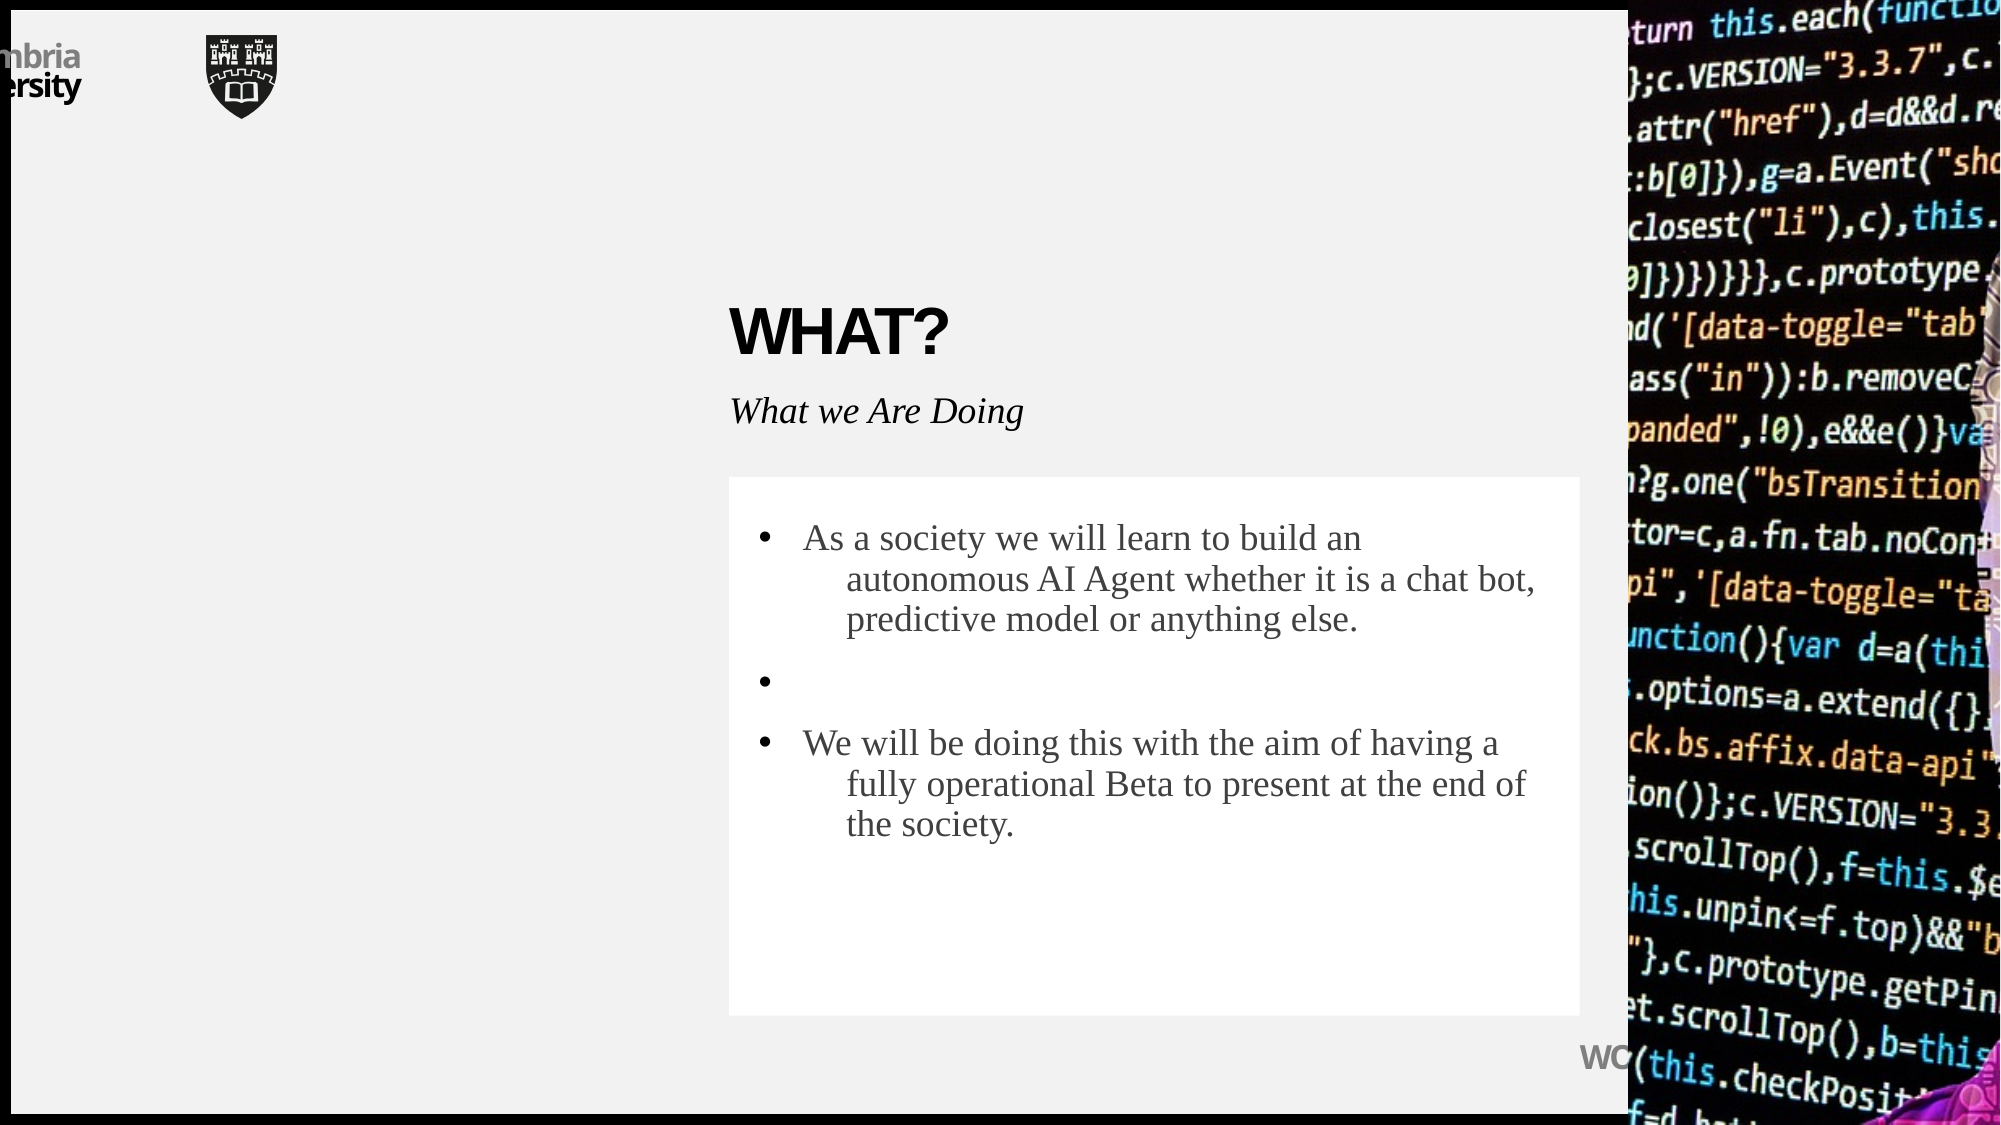

Northumbria
University
# What?
What we Are Doing
As a society we will learn to build an autonomous AI Agent whether it is a chat bot, predictive model or anything else.
We will be doing this with the aim of having a fully operational Beta to present at the end of the society.